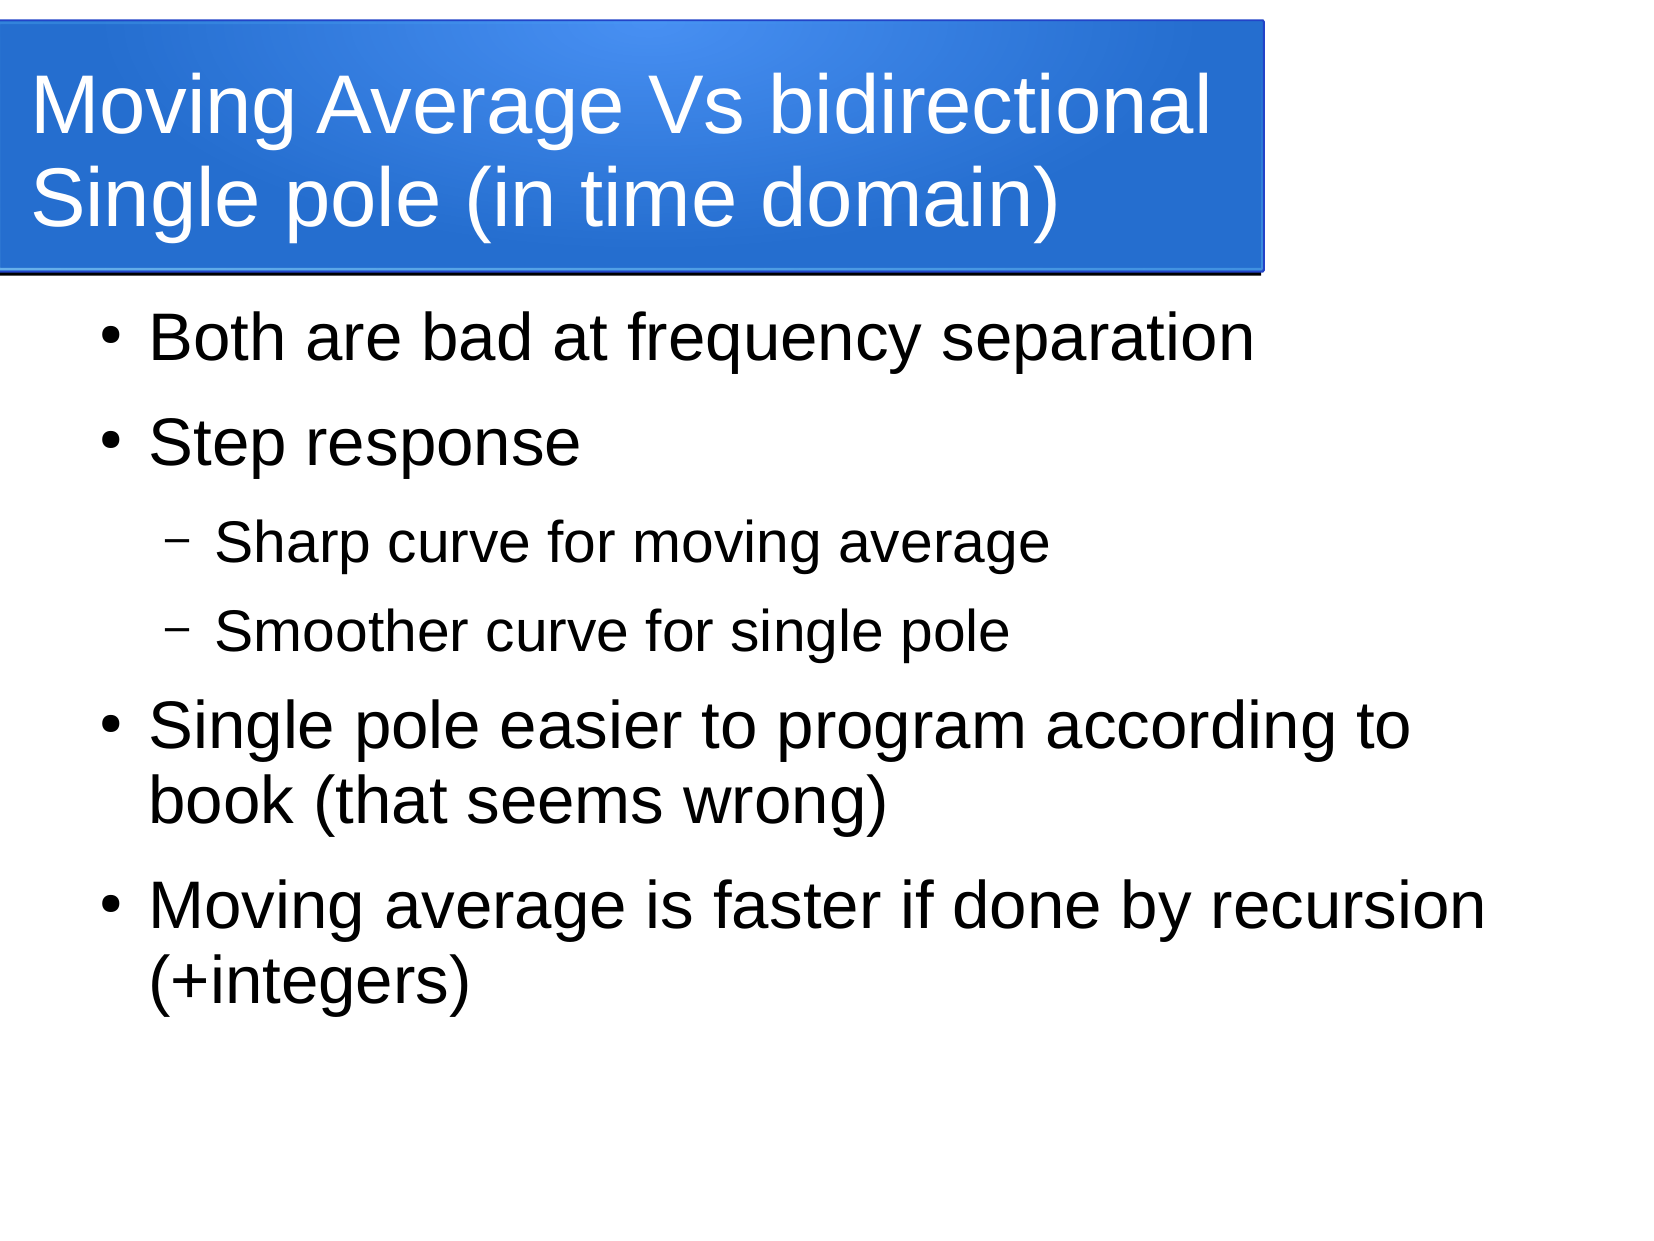

# Moving Average Vs bidirectional Single pole (in time domain)
Both are bad at frequency separation
Step response
Sharp curve for moving average
Smoother curve for single pole
Single pole easier to program according to book (that seems wrong)
Moving average is faster if done by recursion (+integers)